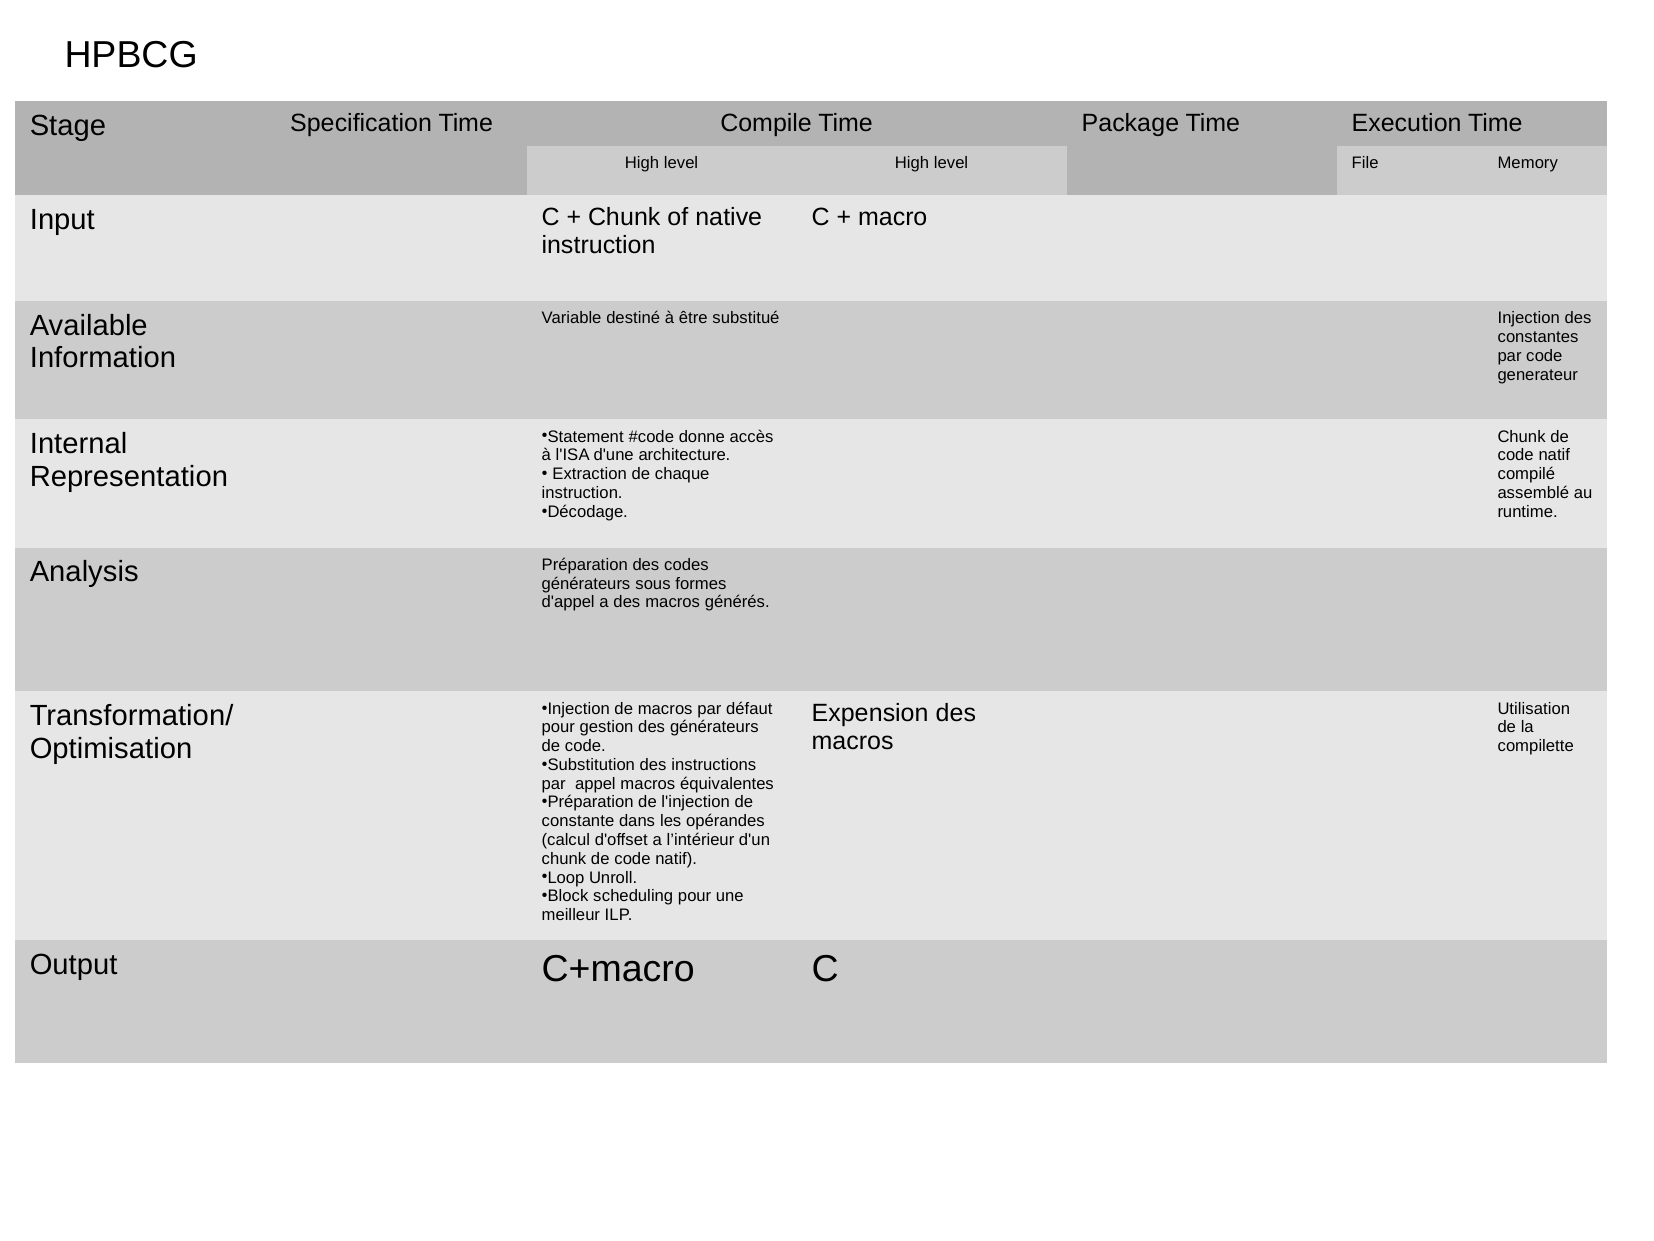

HPBCG
| Stage | Specification Time | Compile Time | | Package Time | Execution Time | |
| --- | --- | --- | --- | --- | --- | --- |
| | | High level | High level | | File | Memory |
| Input | | C + Chunk of native instruction | C + macro | | | |
| Available Information | | Variable destiné à être substitué | | | | Injection des constantes par code generateur |
| Internal Representation | | Statement #code donne accès à l'ISA d'une architecture. Extraction de chaque instruction. Décodage. | | | | Chunk de code natif compilé assemblé au runtime. |
| Analysis | | Préparation des codes générateurs sous formes d'appel a des macros générés. | | | | |
| Transformation/ Optimisation | | Injection de macros par défaut pour gestion des générateurs de code. Substitution des instructions par appel macros équivalentes Préparation de l'injection de constante dans les opérandes (calcul d'offset a l’intérieur d'un chunk de code natif). Loop Unroll. Block scheduling pour une meilleur ILP. | Expension des macros | | | Utilisation de la compilette |
| Output | | C+macro | C | | | |